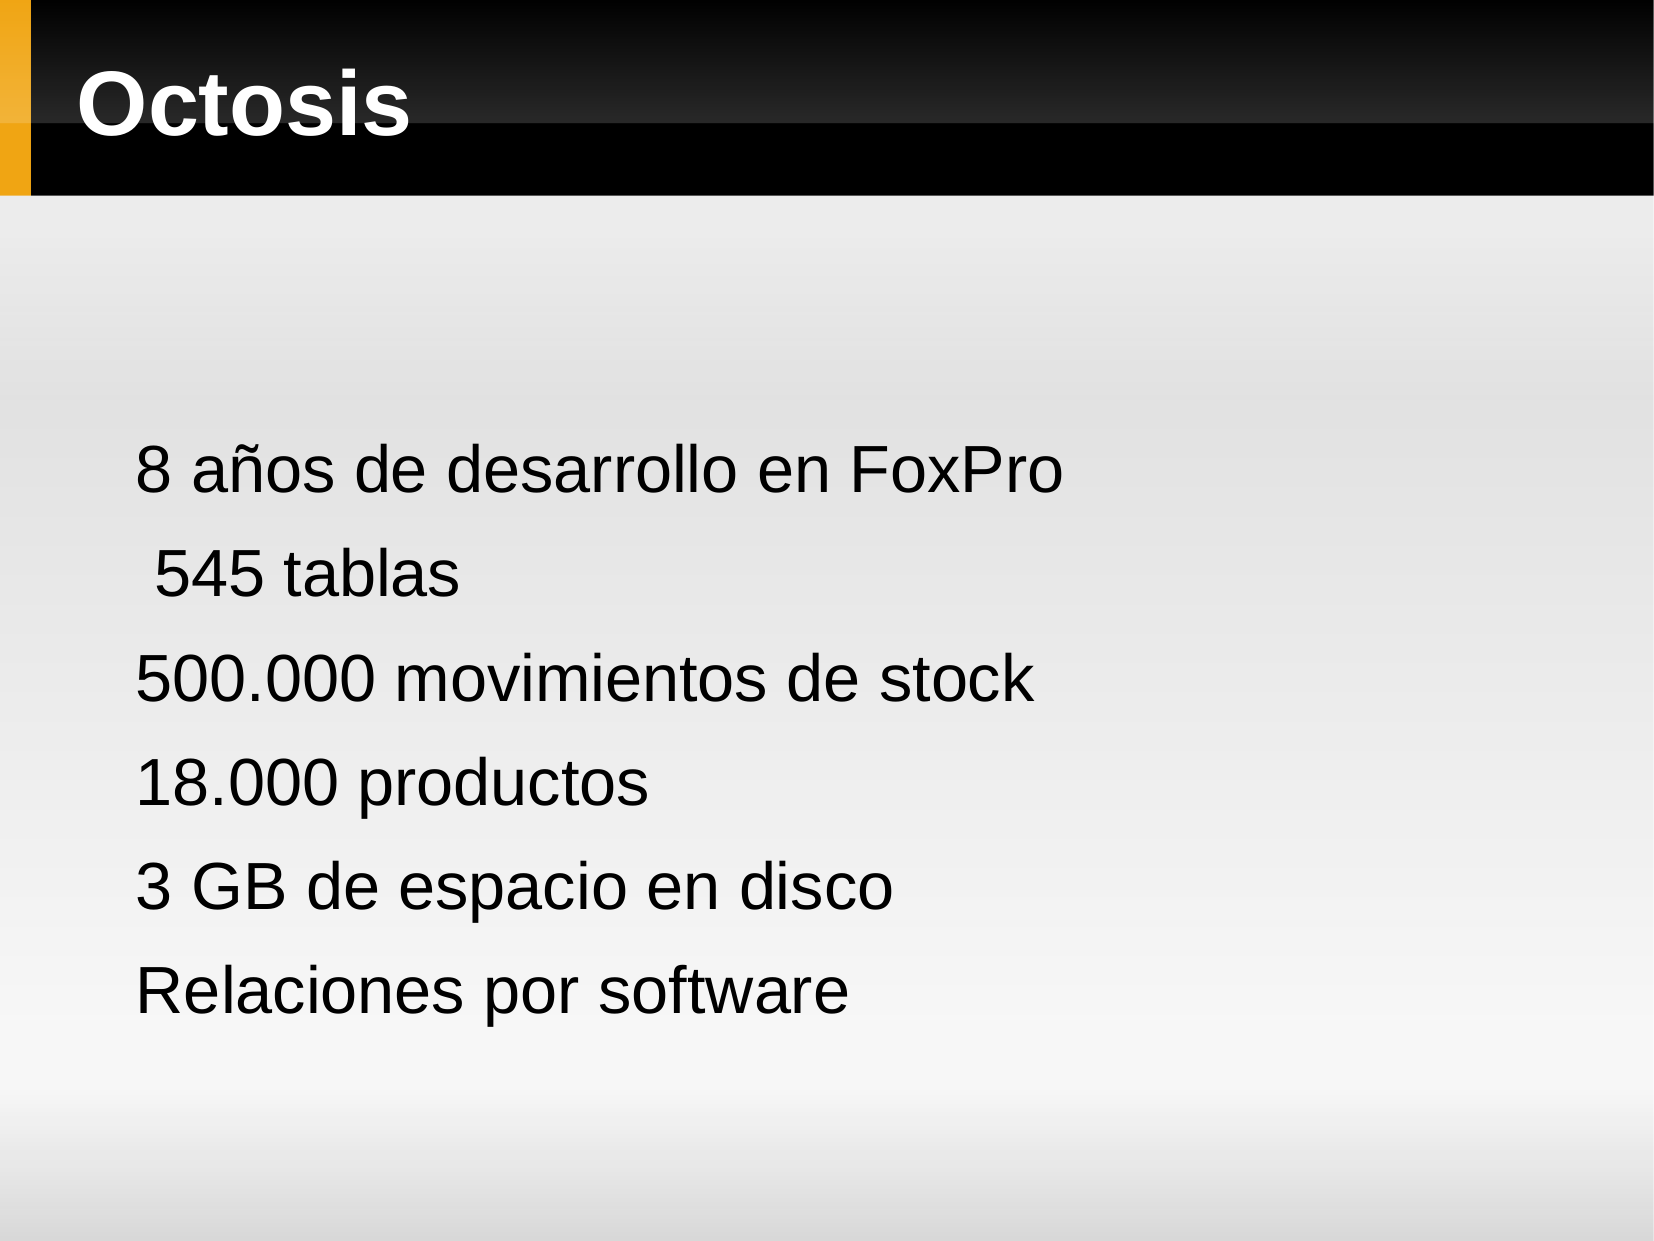

# Octosis
8 años de desarrollo en FoxPro
 545 tablas
500.000 movimientos de stock
18.000 productos
3 GB de espacio en disco
Relaciones por software